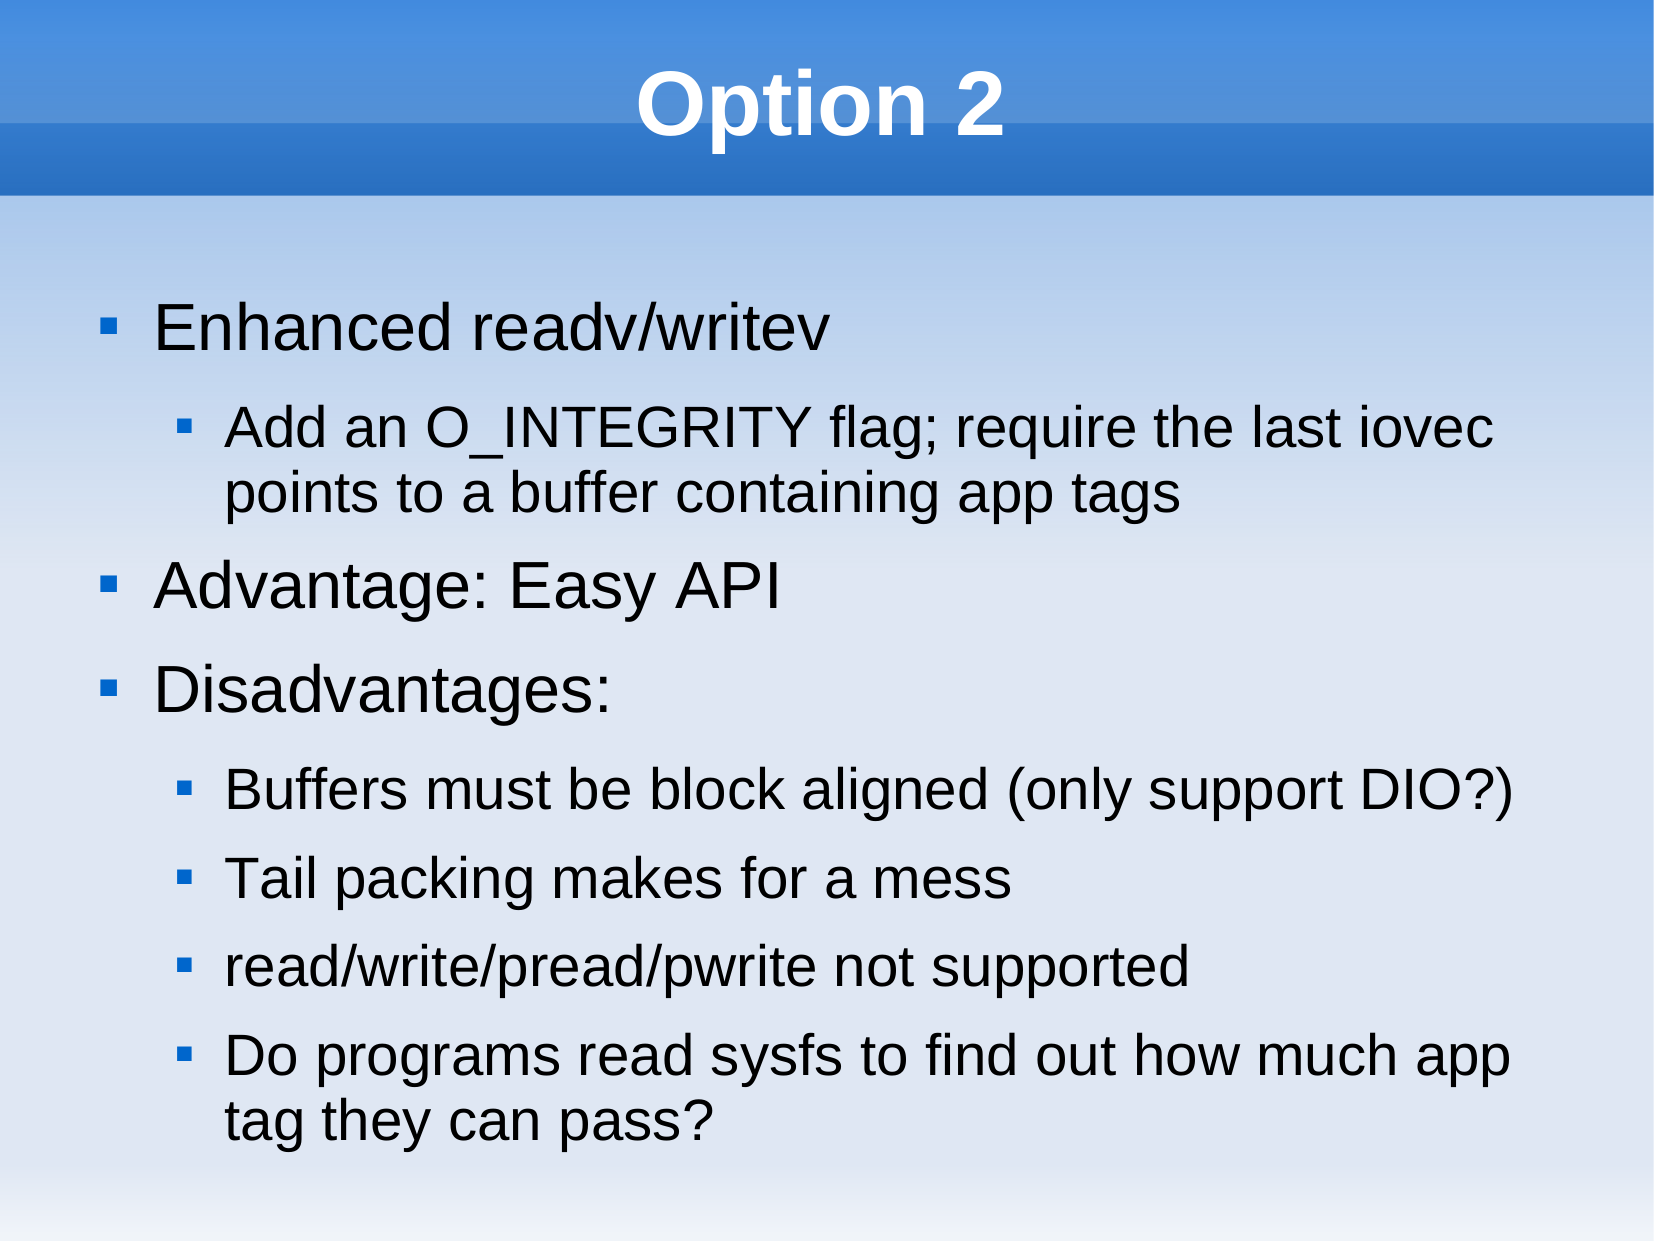

# Option 2
Enhanced readv/writev
Add an O_INTEGRITY flag; require the last iovec points to a buffer containing app tags
Advantage: Easy API
Disadvantages:
Buffers must be block aligned (only support DIO?)
Tail packing makes for a mess
read/write/pread/pwrite not supported
Do programs read sysfs to find out how much app tag they can pass?